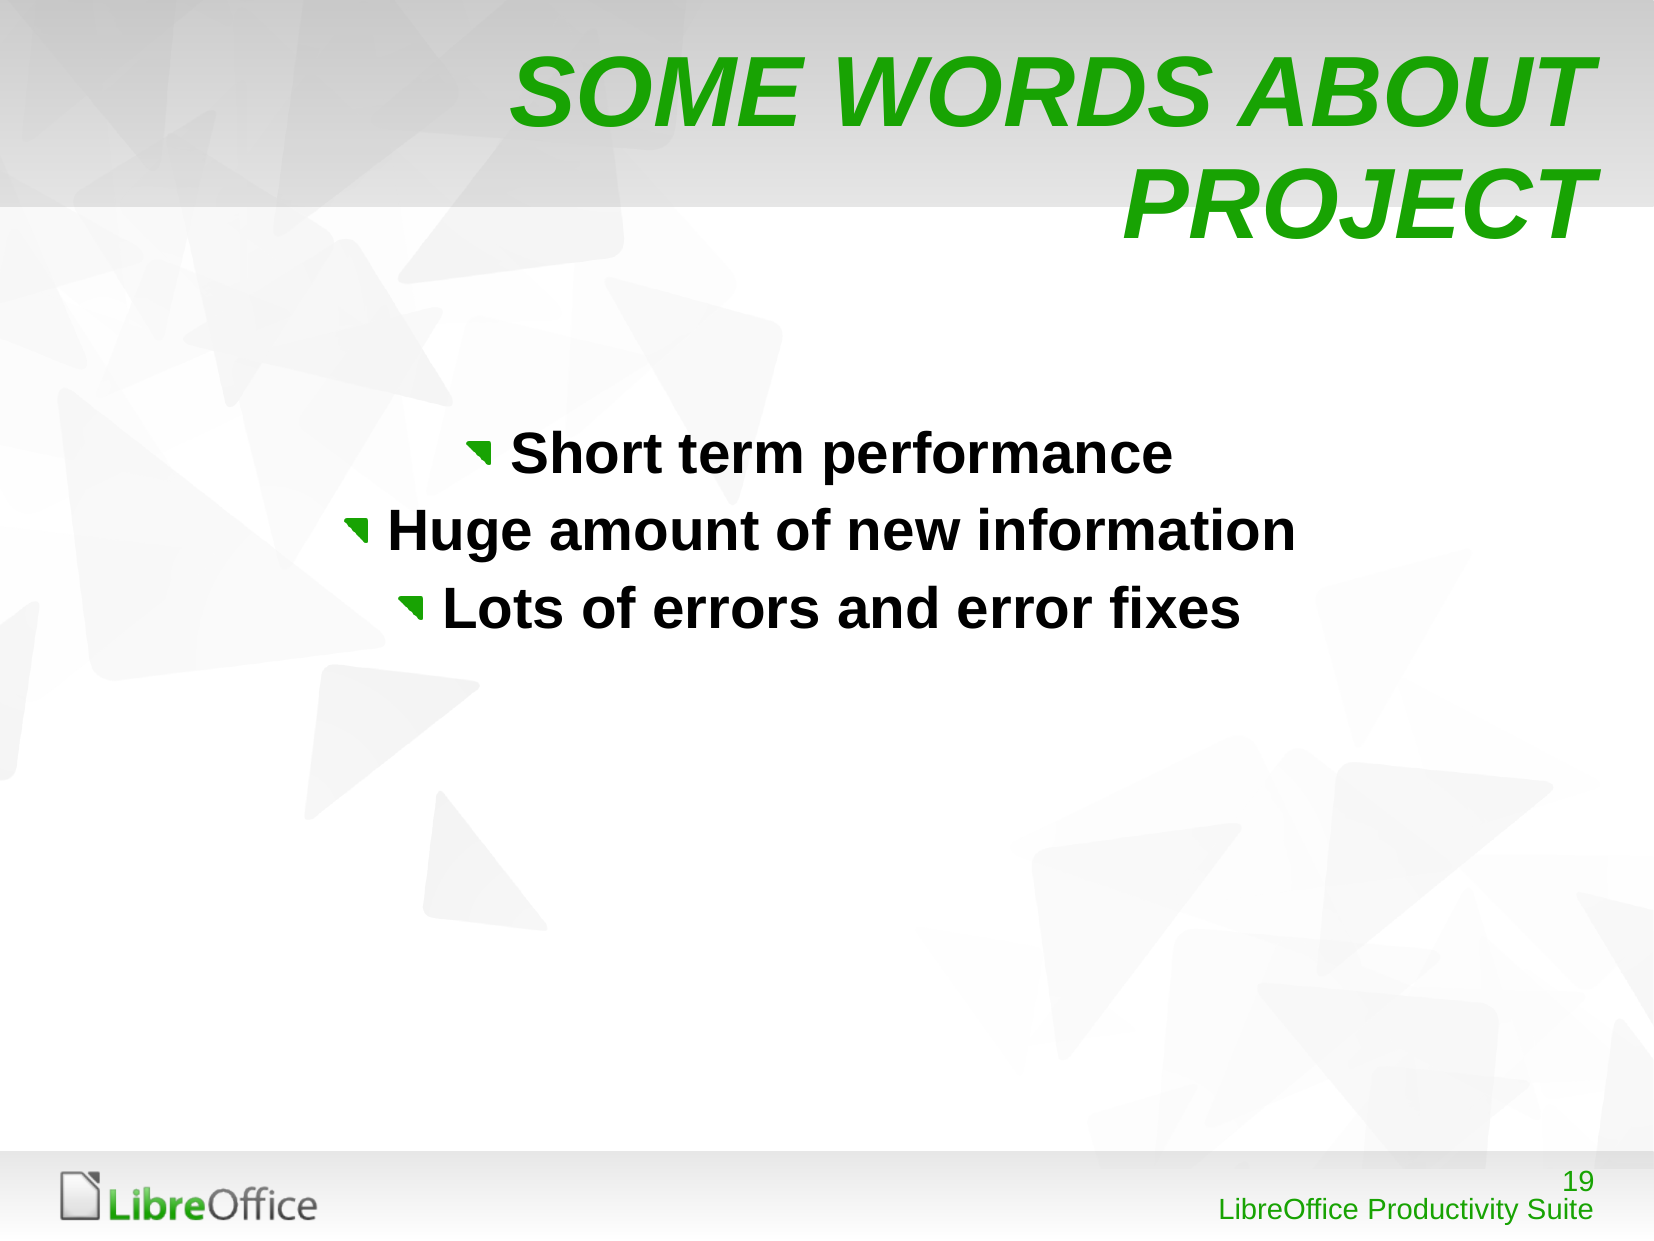

# SOME WORDS ABOUT PROJECT
Short term performance
Huge amount of new information
Lots of errors and error fixes
19
LibreOffice Productivity Suite